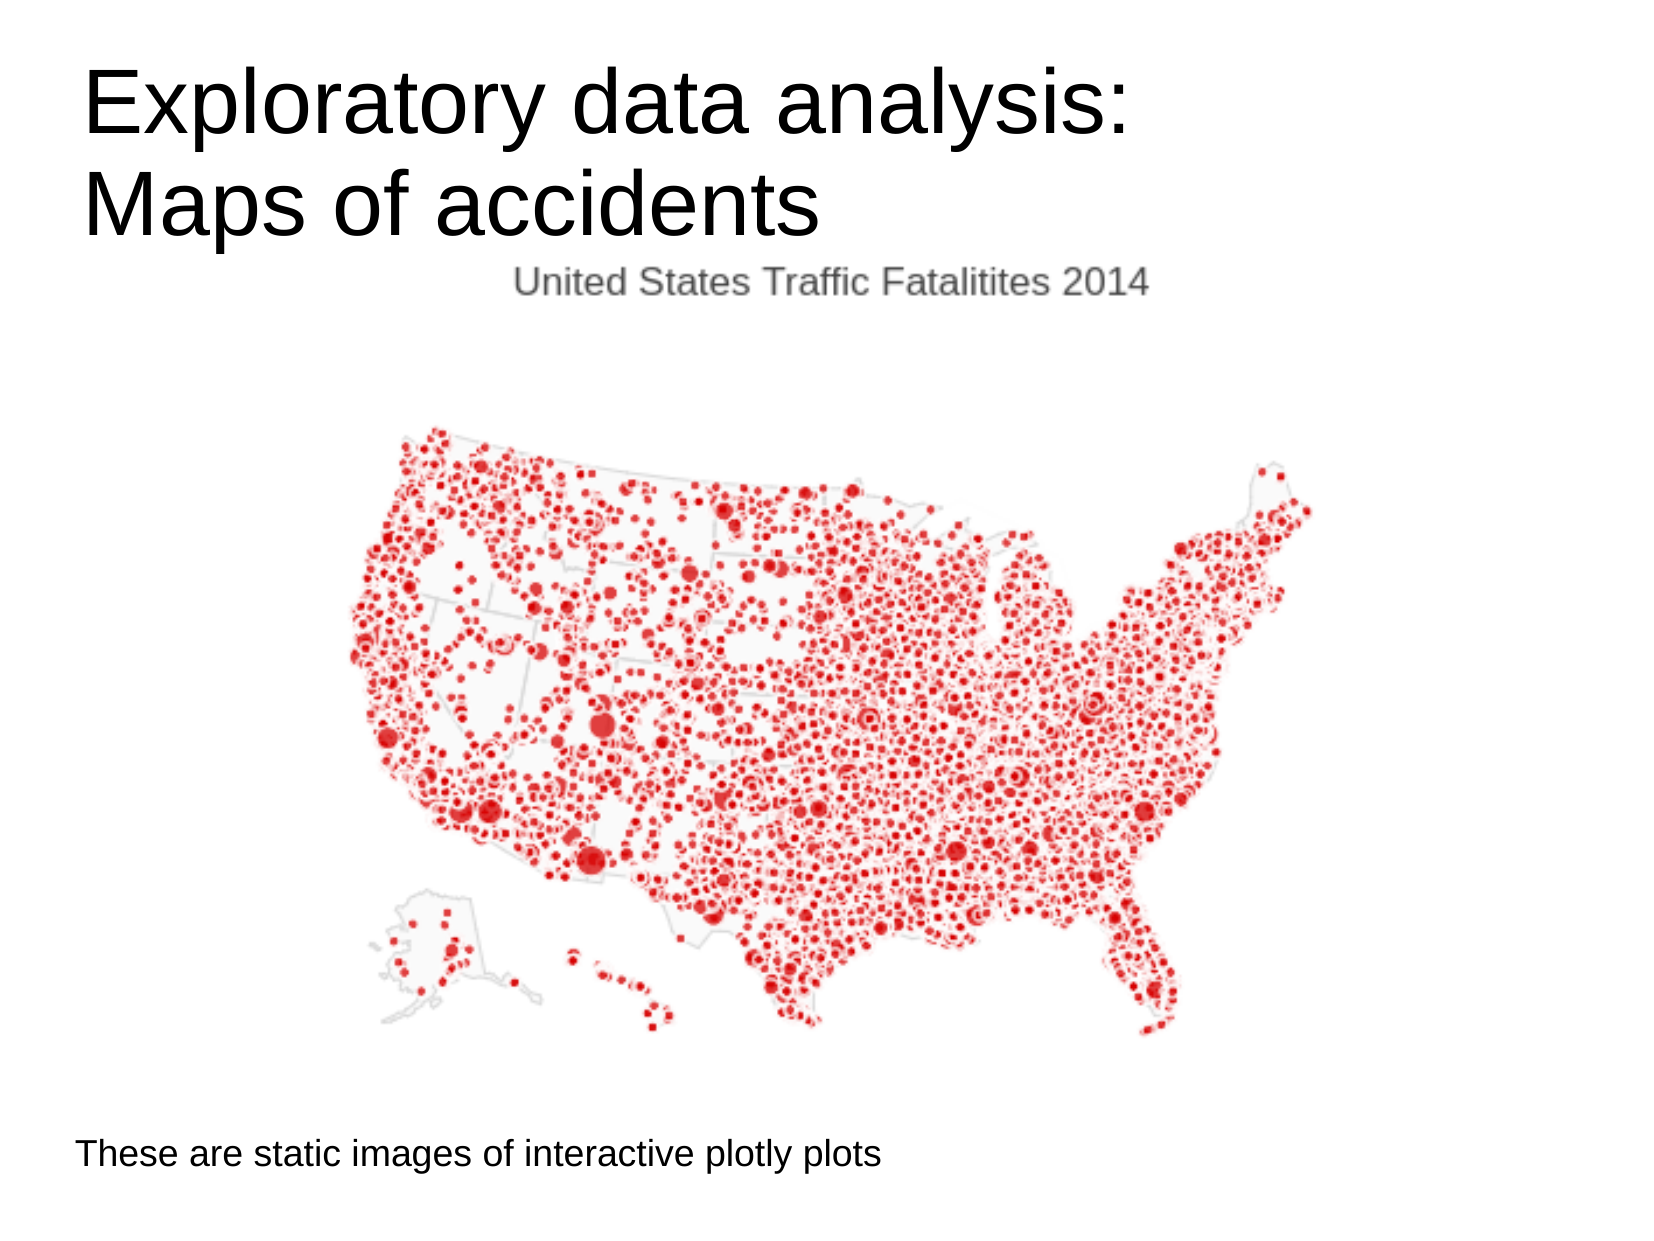

# Exploratory data analysis: Maps of accidents
These are static images of interactive plotly plots